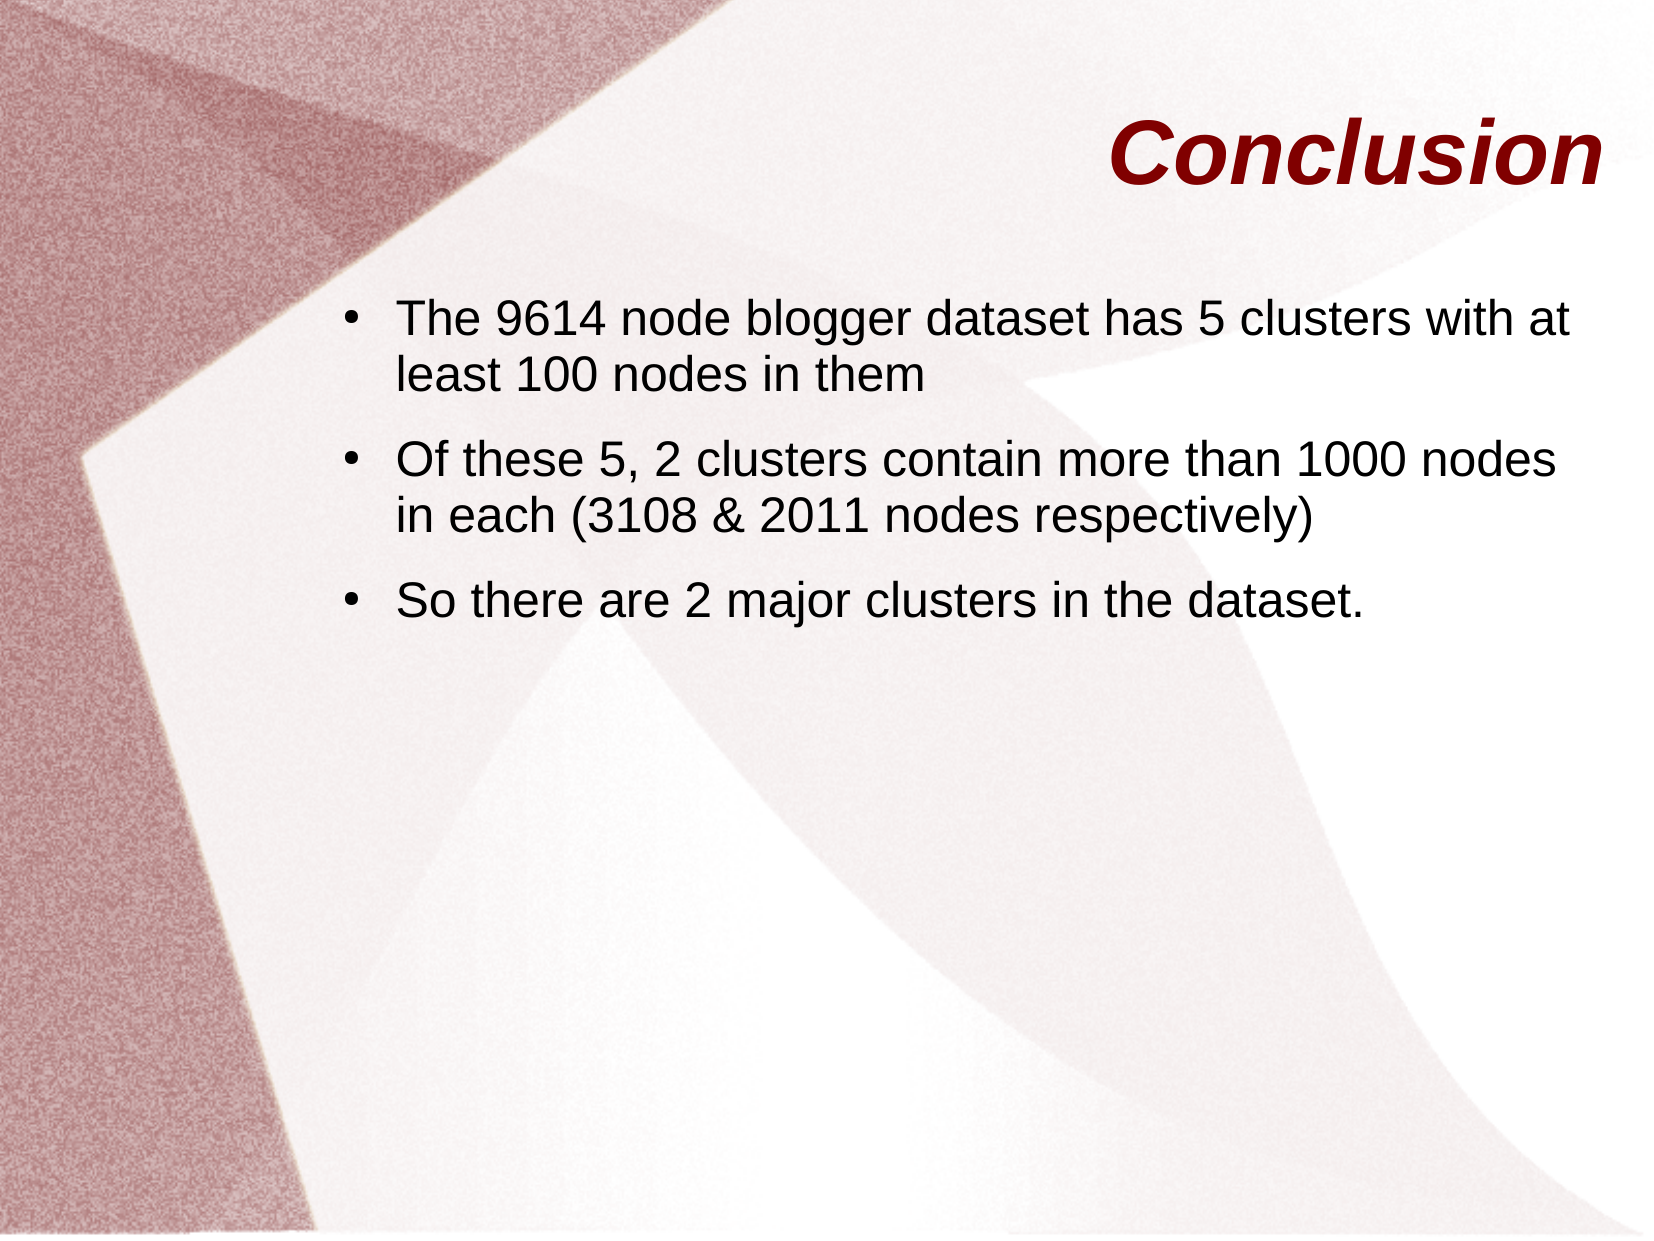

# Conclusion
The 9614 node blogger dataset has 5 clusters with at least 100 nodes in them
Of these 5, 2 clusters contain more than 1000 nodes in each (3108 & 2011 nodes respectively)
So there are 2 major clusters in the dataset.